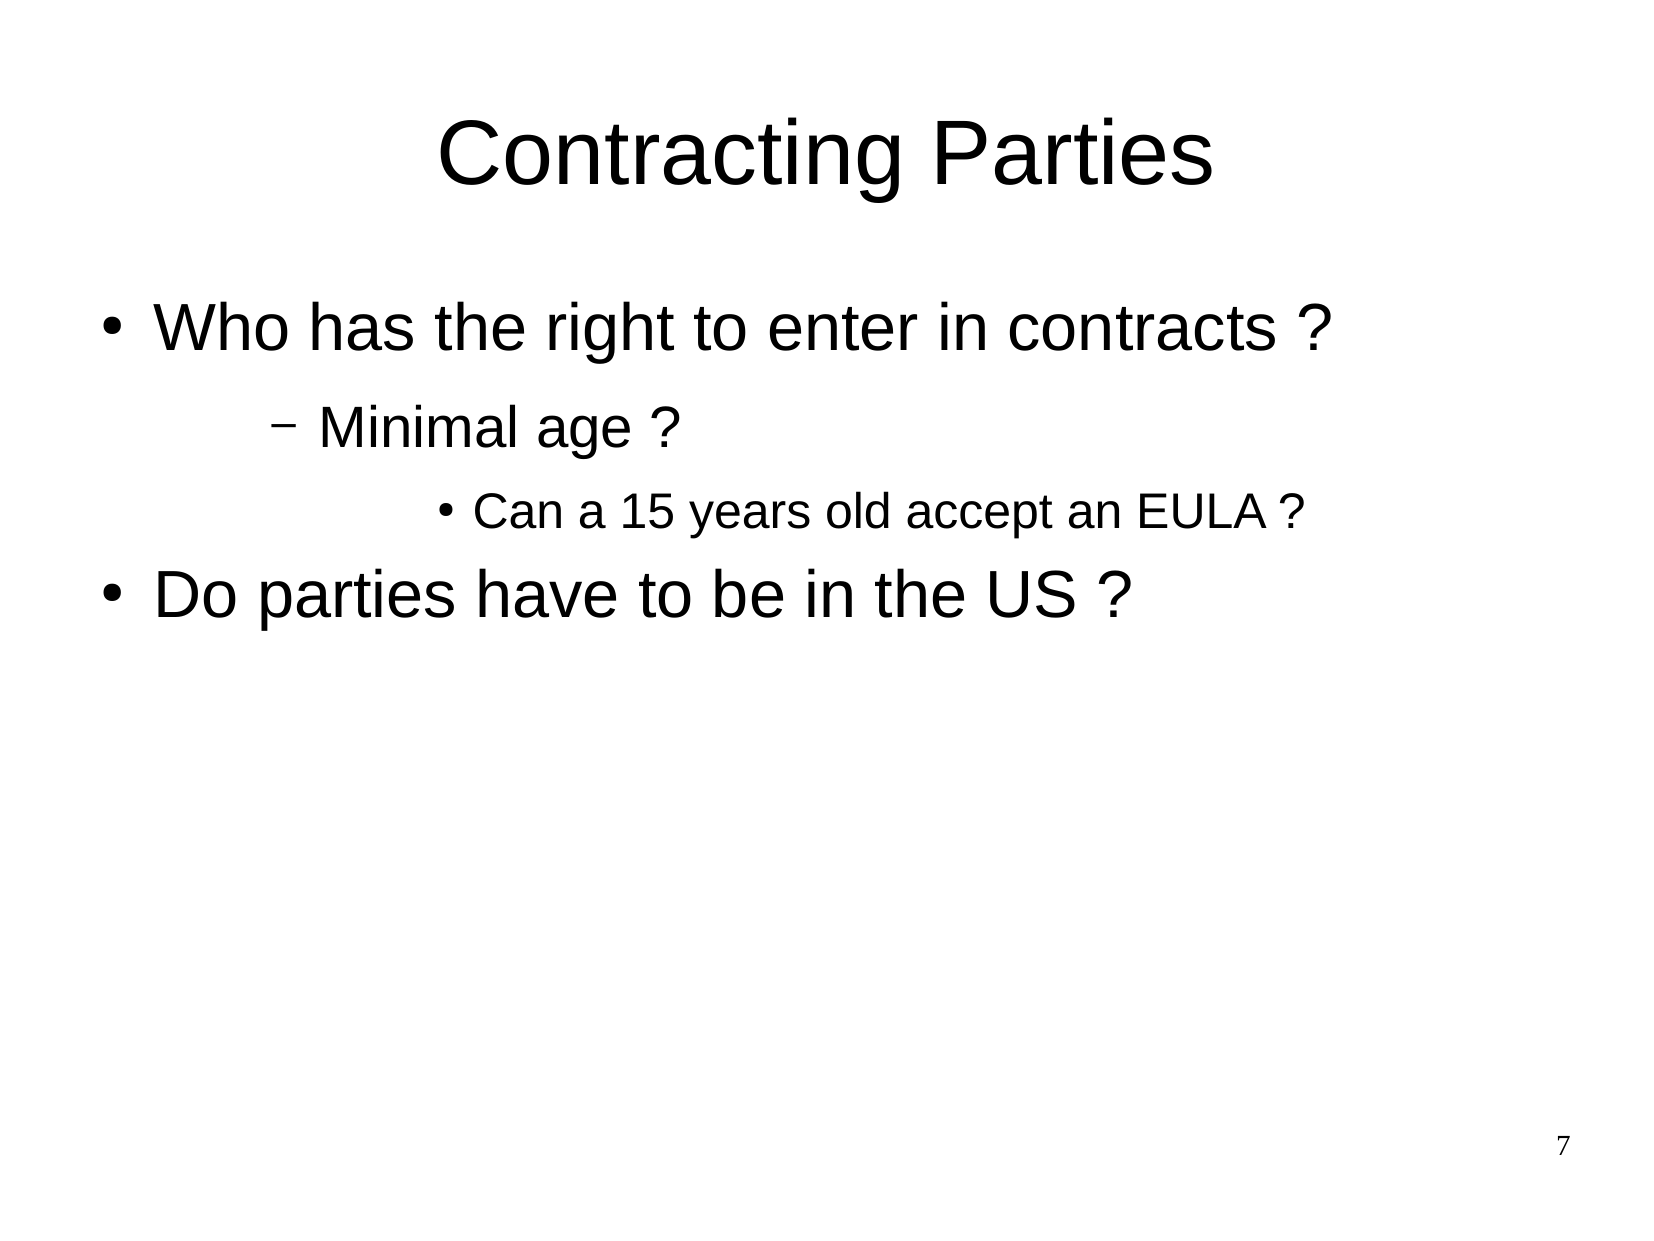

# Contracting Parties
Who has the right to enter in contracts ?
Minimal age ?
Can a 15 years old accept an EULA ?
Do parties have to be in the US ?
7